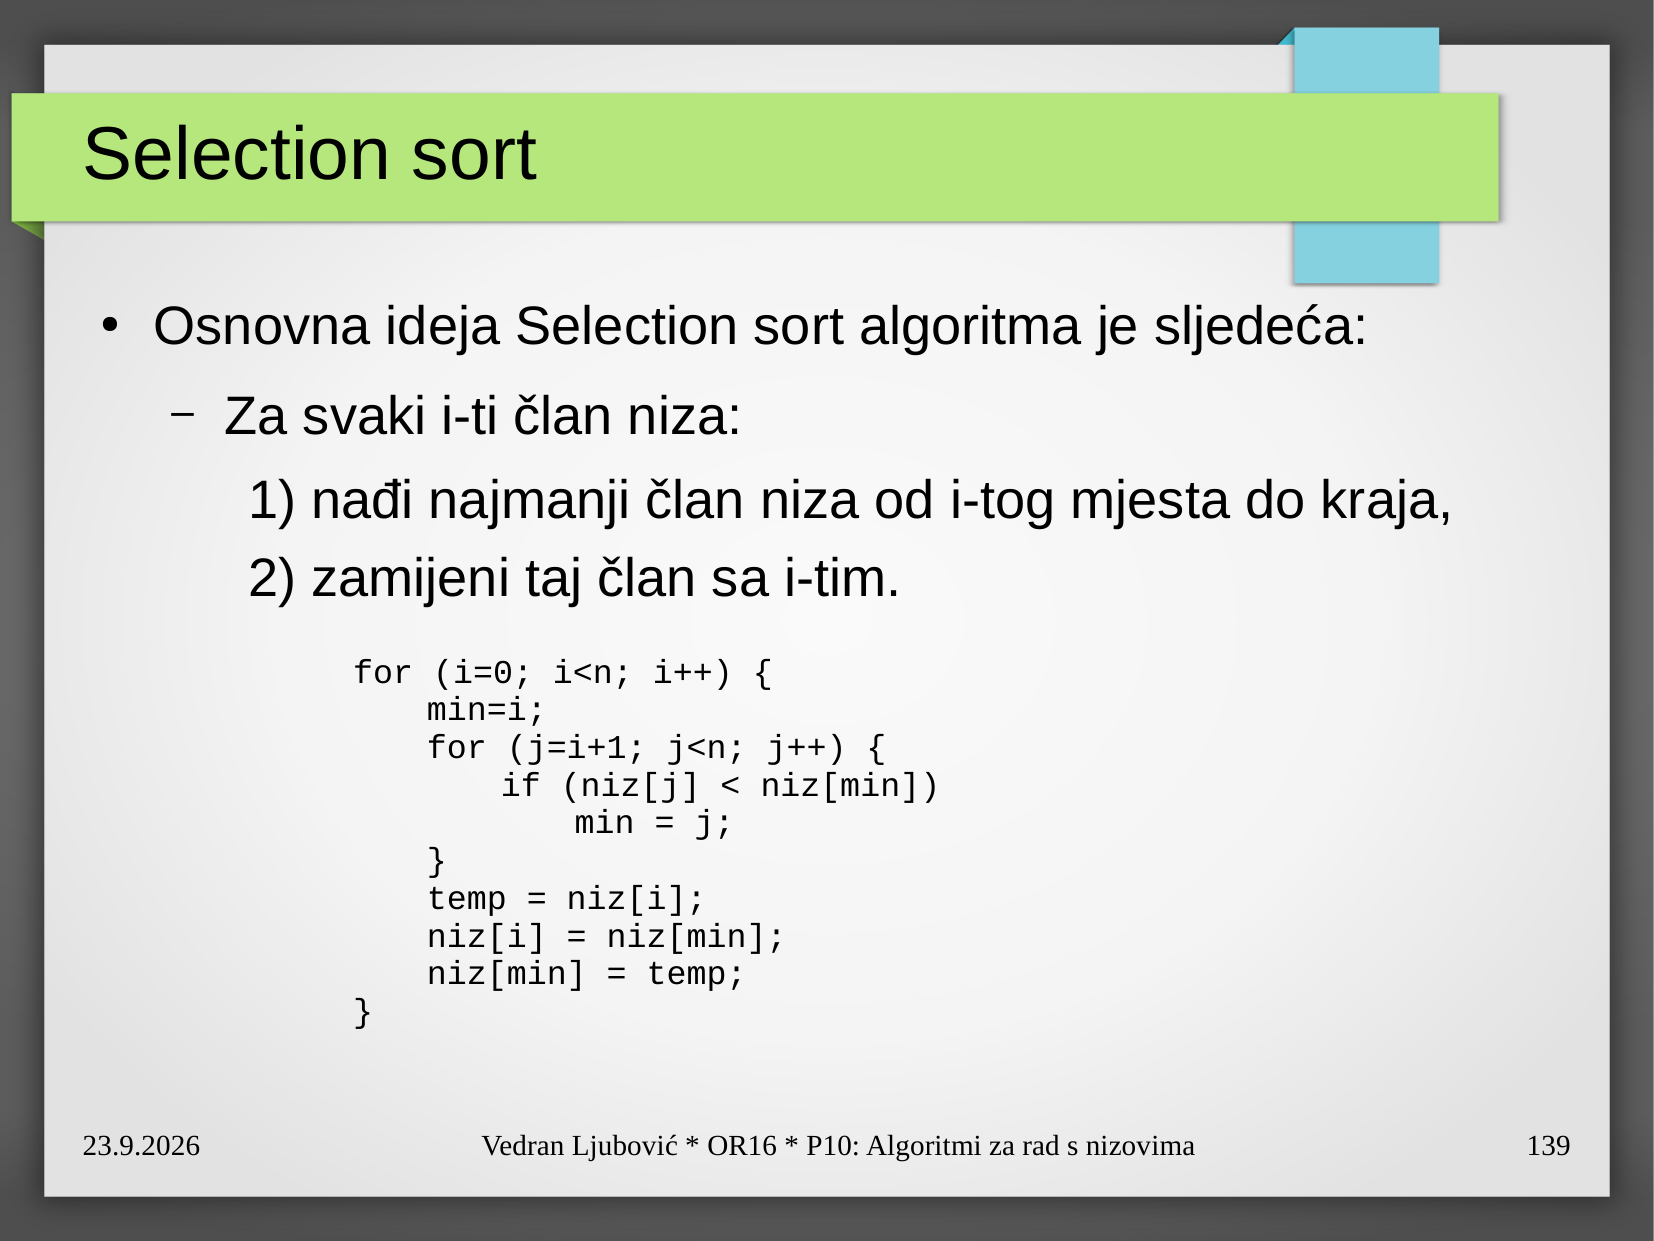

# Selection sort
Osnovna ideja Selection sort algoritma je sljedeća:
Za svaki i-ti član niza:
 nađi najmanji član niza od i-tog mjesta do kraja,
 zamijeni taj član sa i-tim.
for (i=0; i<n; i++) {
	min=i;
	for (j=i+1; j<n; j++) {
		if (niz[j] < niz[min])
			min = j;
	}
	temp = niz[i];
	niz[i] = niz[min];
	niz[min] = temp;
}
Vedran Ljubović * OR16 * P10: Algoritmi za rad s nizovima
139